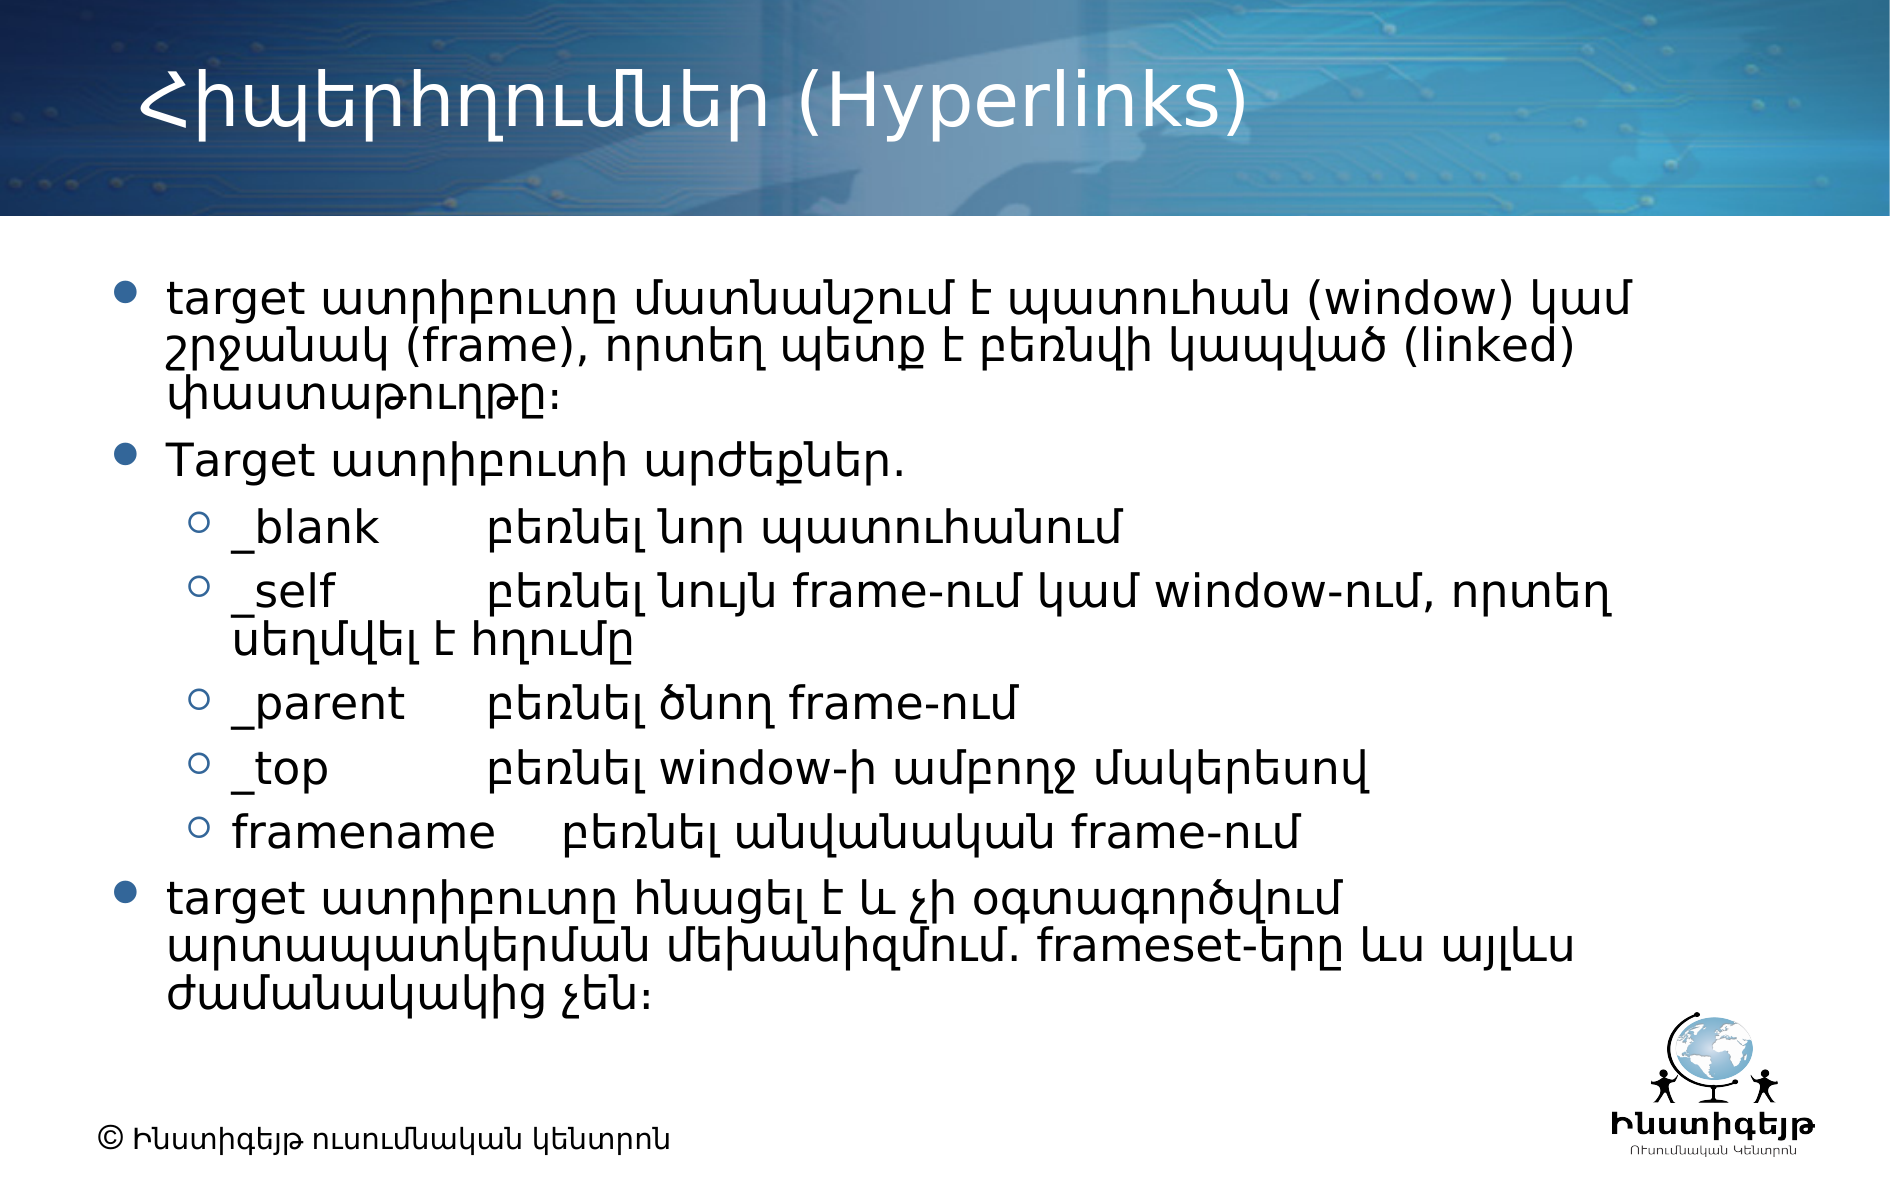

Հիպերհղումներ (Hyperlinks)
# target ատրիբուտը մատնանշում է պատուհան (window) կամ շրջանակ (frame), որտեղ պետք է բեռնվի կապված (linked) փաստաթուղթը։
Target ատրիբուտի արժեքներ․
_blank		բեռնել նոր պատուհանում
_self			բեռնել նույն frame-ում կամ window-ում, որտեղ սեղմվել է հղումը
_parent		բեռնել ծնող frame-ում
_top			բեռնել window-ի ամբողջ մակերեսով
framename	բեռնել անվանական frame-ում
target ատրիբուտը հնացել է և չի օգտագործվում արտապատկերման մեխանիզմում․ frameset-երը ևս այլևս ժամանակակից չեն։